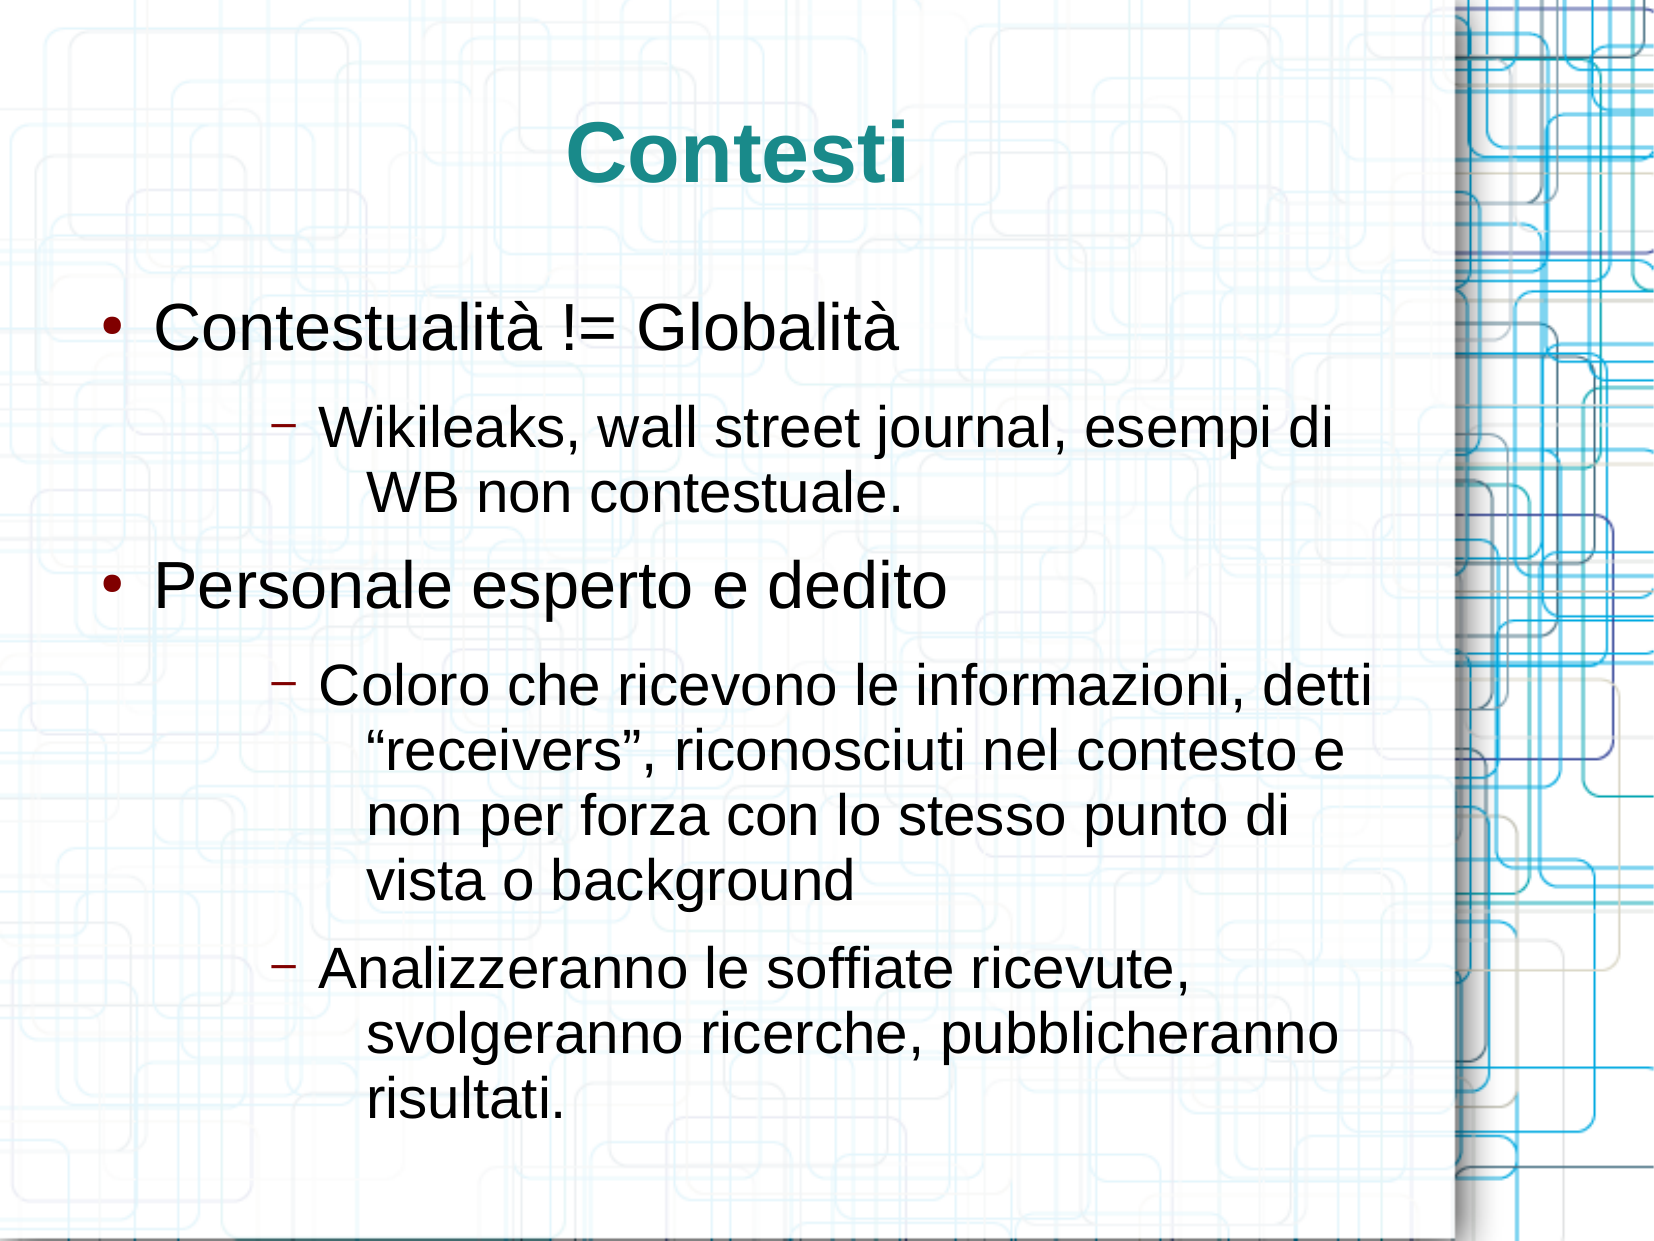

# Contesti
Contestualità != Globalità
Wikileaks, wall street journal, esempi di WB non contestuale.
Personale esperto e dedito
Coloro che ricevono le informazioni, detti “receivers”, riconosciuti nel contesto e non per forza con lo stesso punto di vista o background
Analizzeranno le soffiate ricevute, svolgeranno ricerche, pubblicheranno risultati.